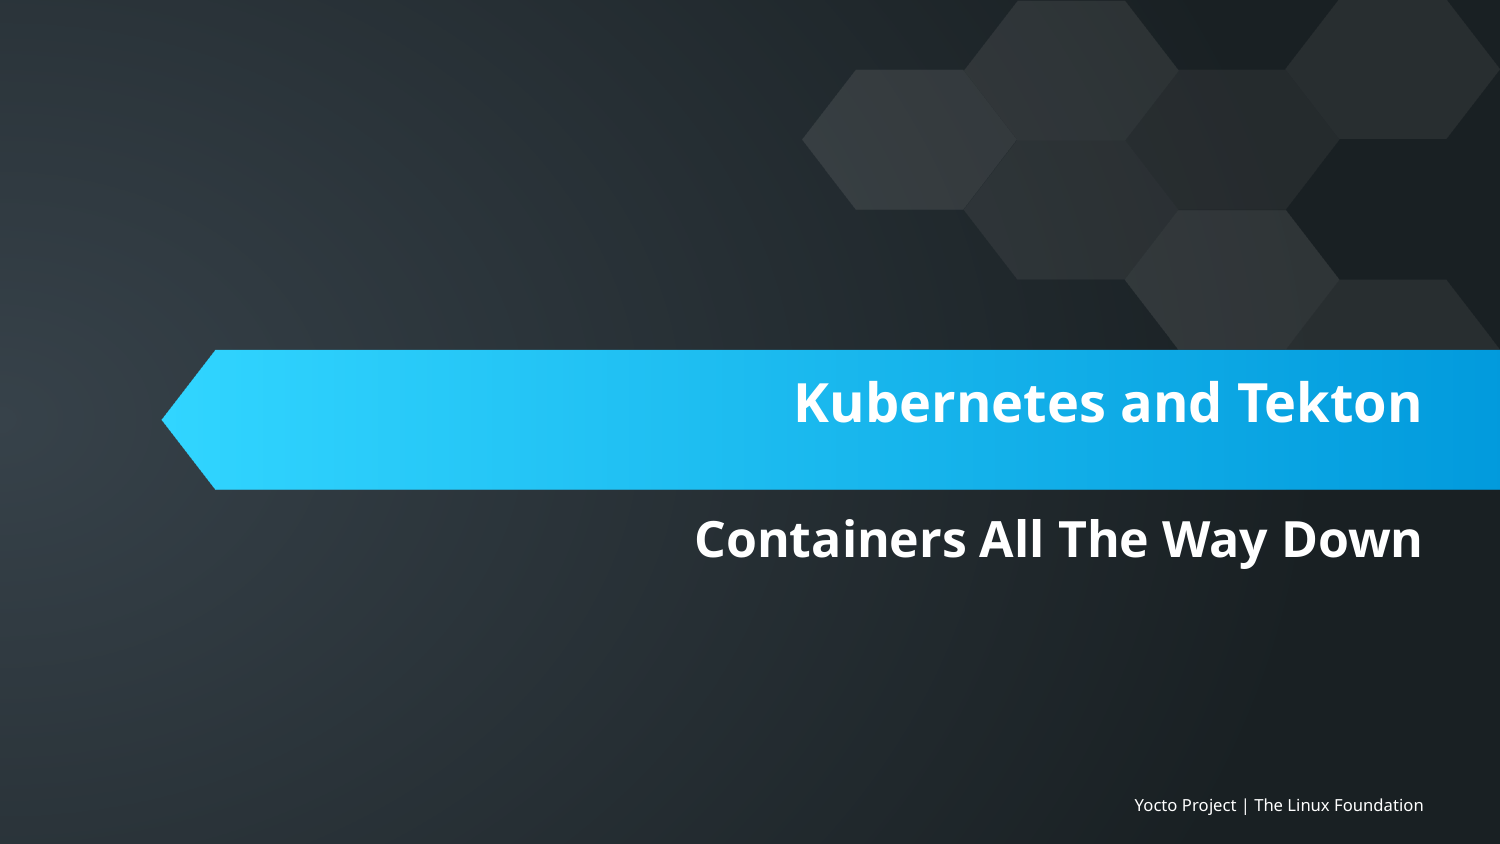

# Kubernetes and Tekton
Containers All The Way Down